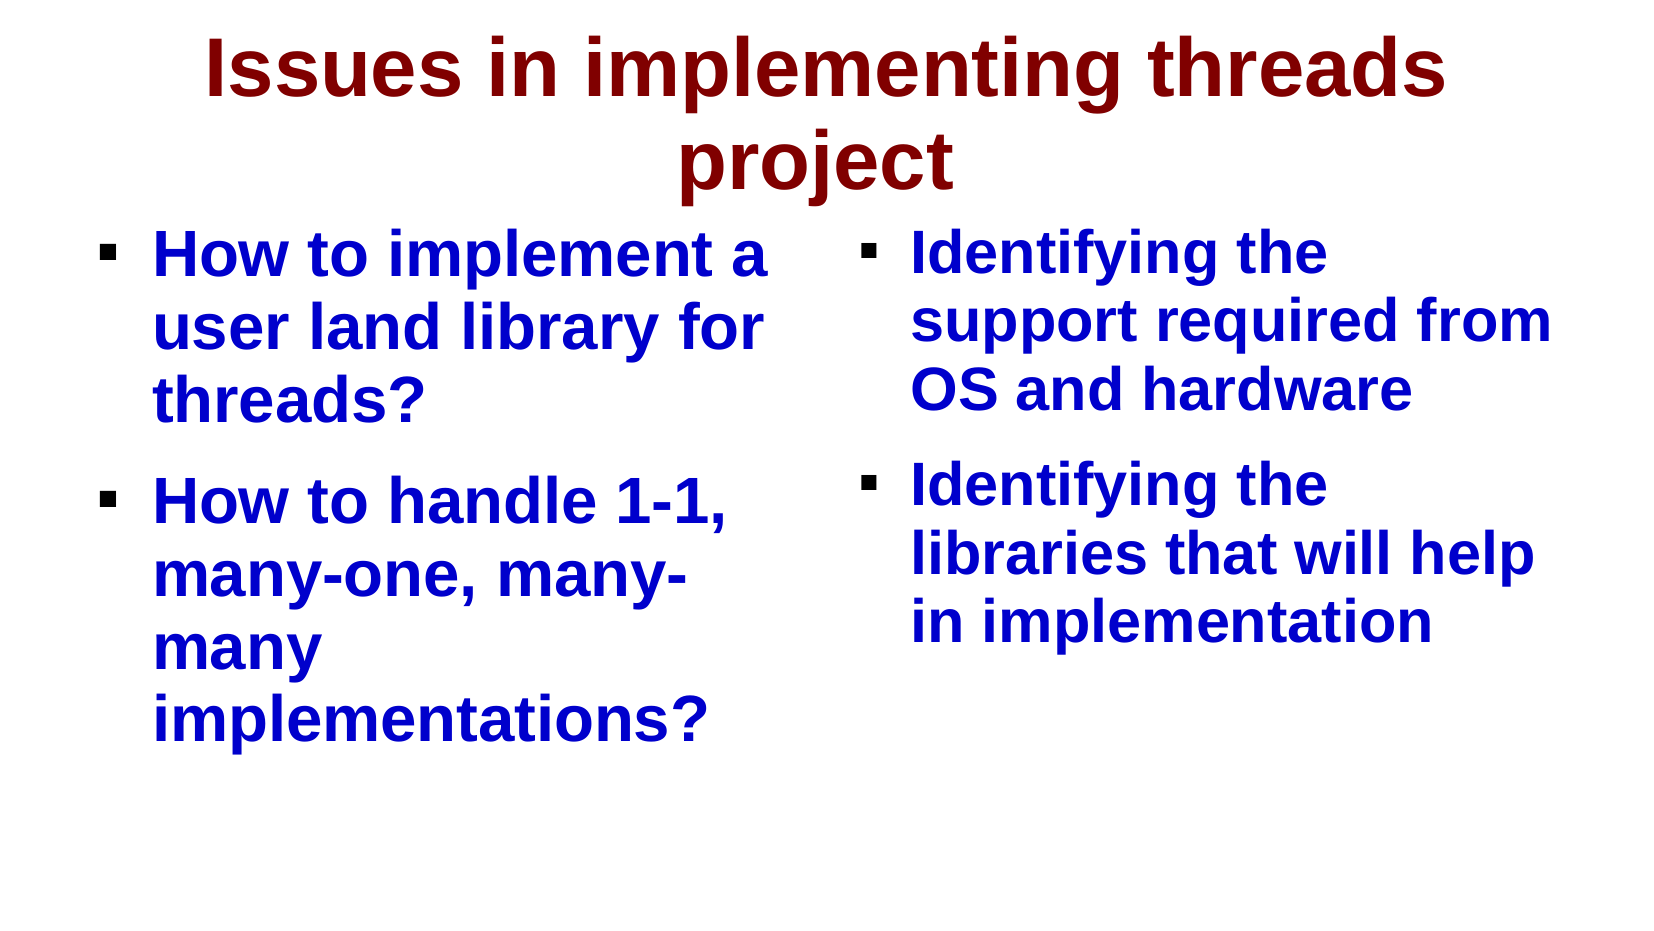

# Issues in implementing threads project
How to implement a user land library for threads?
How to handle 1-1, many-one, many-many implementations?
Identifying the support required from OS and hardware
Identifying the libraries that will help in implementation